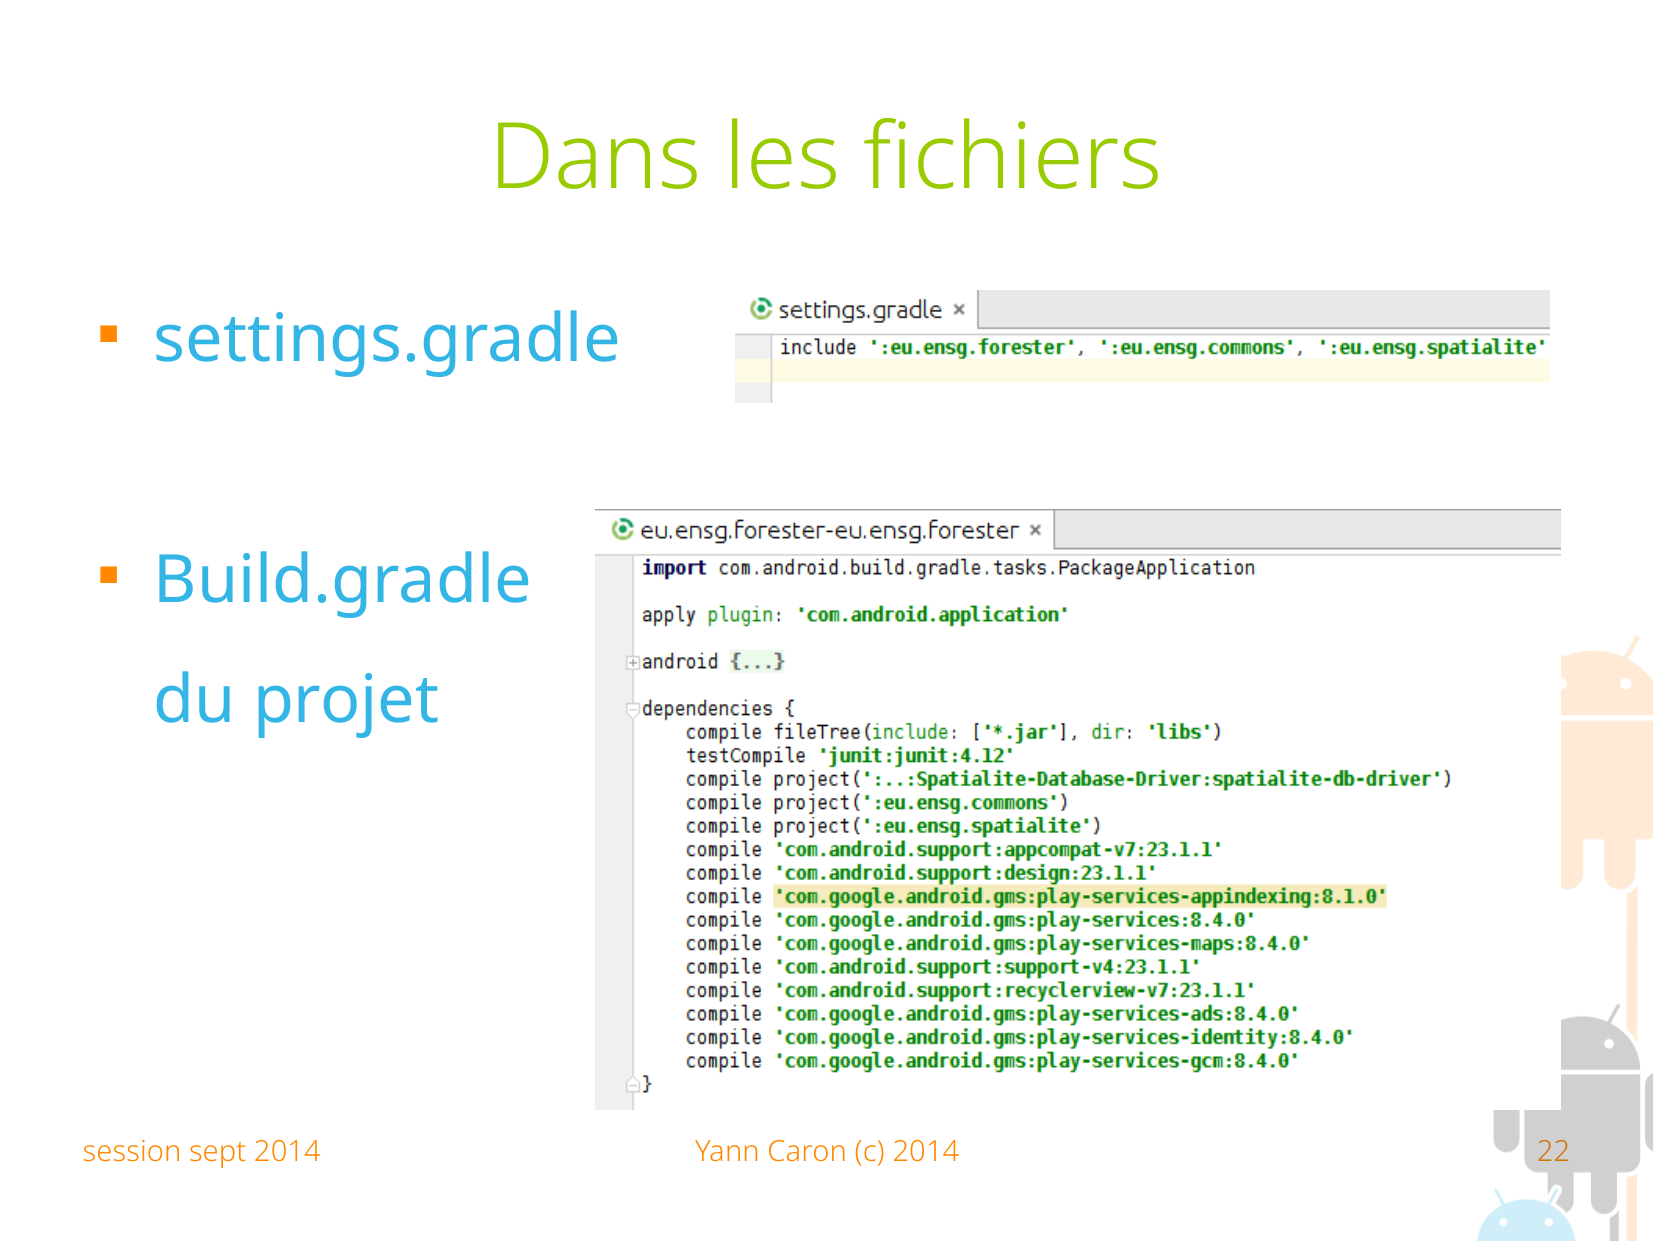

# Dans les fichiers
settings.gradle
Build.gradle
du projet
session sept 2014
Yann Caron (c) 2014
22